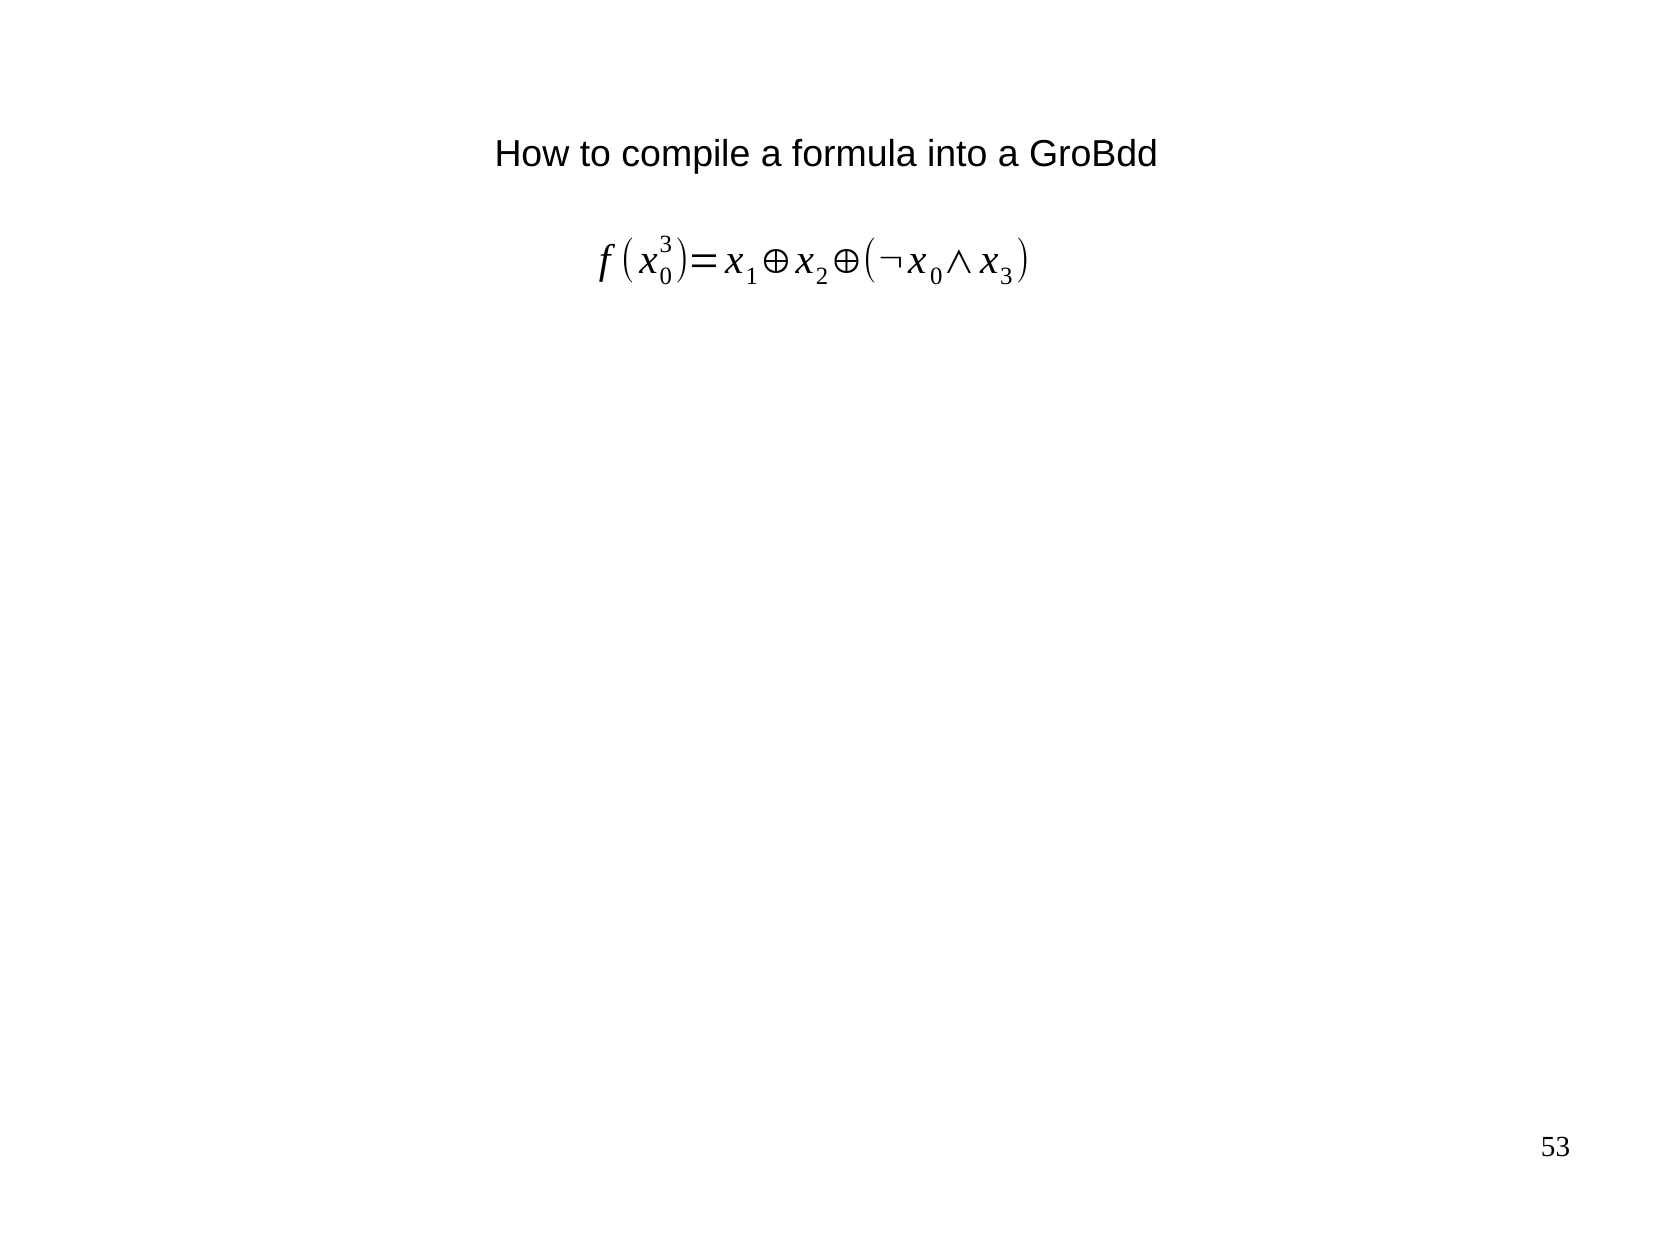

# How to compile a formula into a GroBdd
53